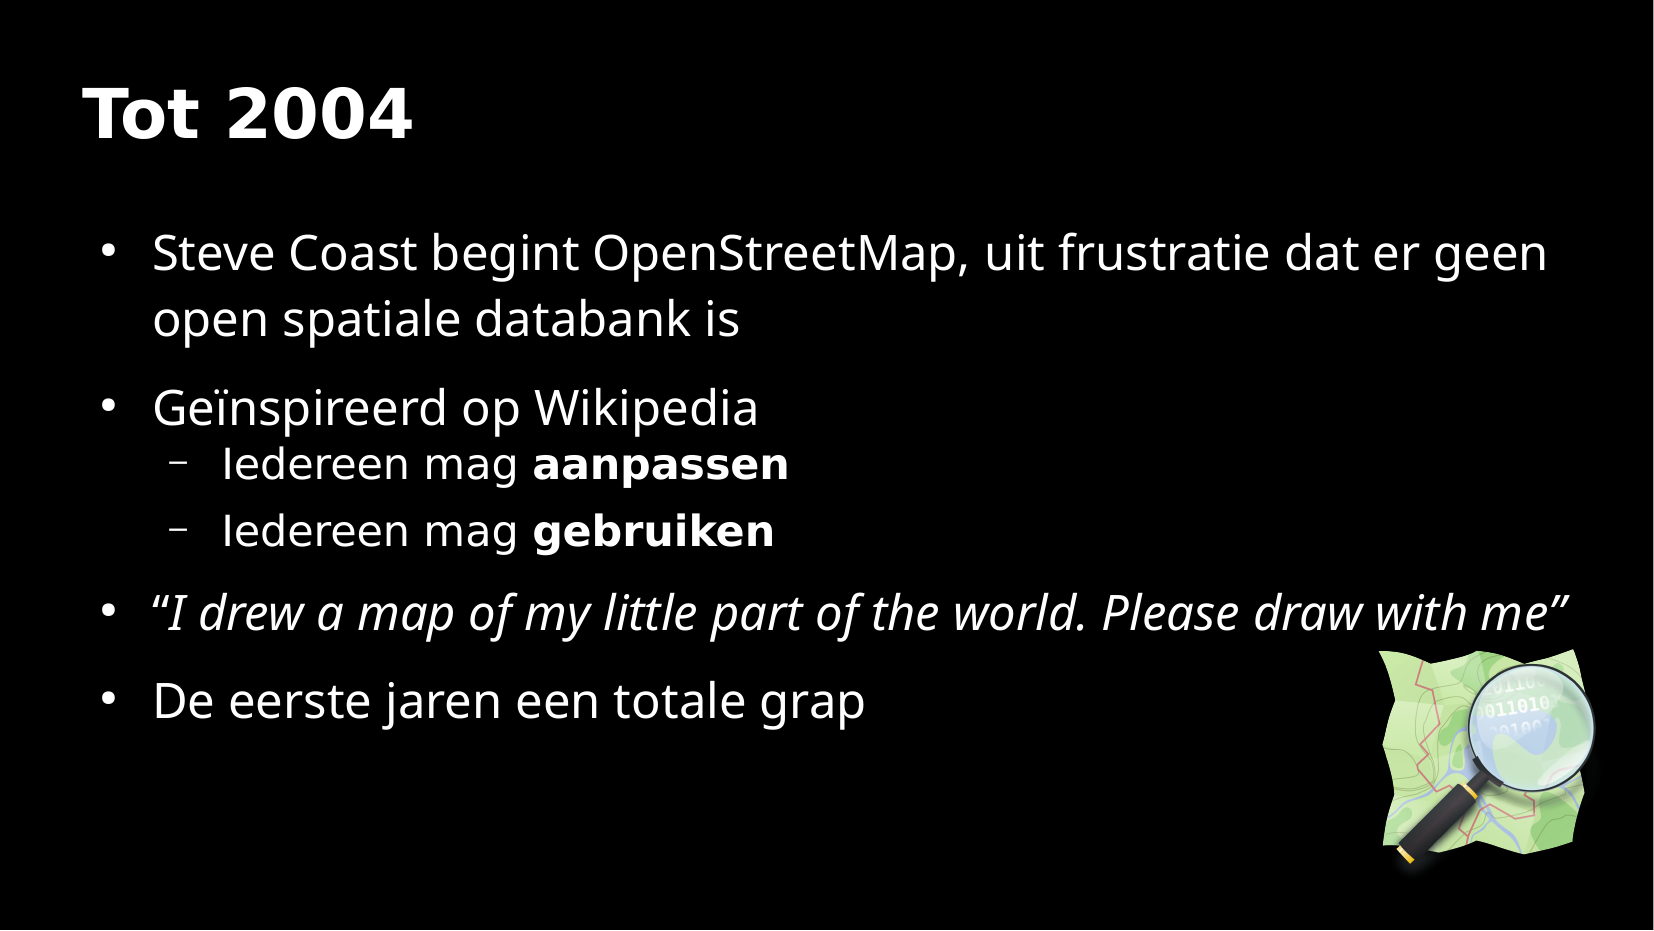

# Tot 2004
Steve Coast begint OpenStreetMap, uit frustratie dat er geen open spatiale databank is
Geïnspireerd op Wikipedia
Iedereen mag aanpassen
Iedereen mag gebruiken
“I drew a map of my little part of the world. Please draw with me”
De eerste jaren een totale grap